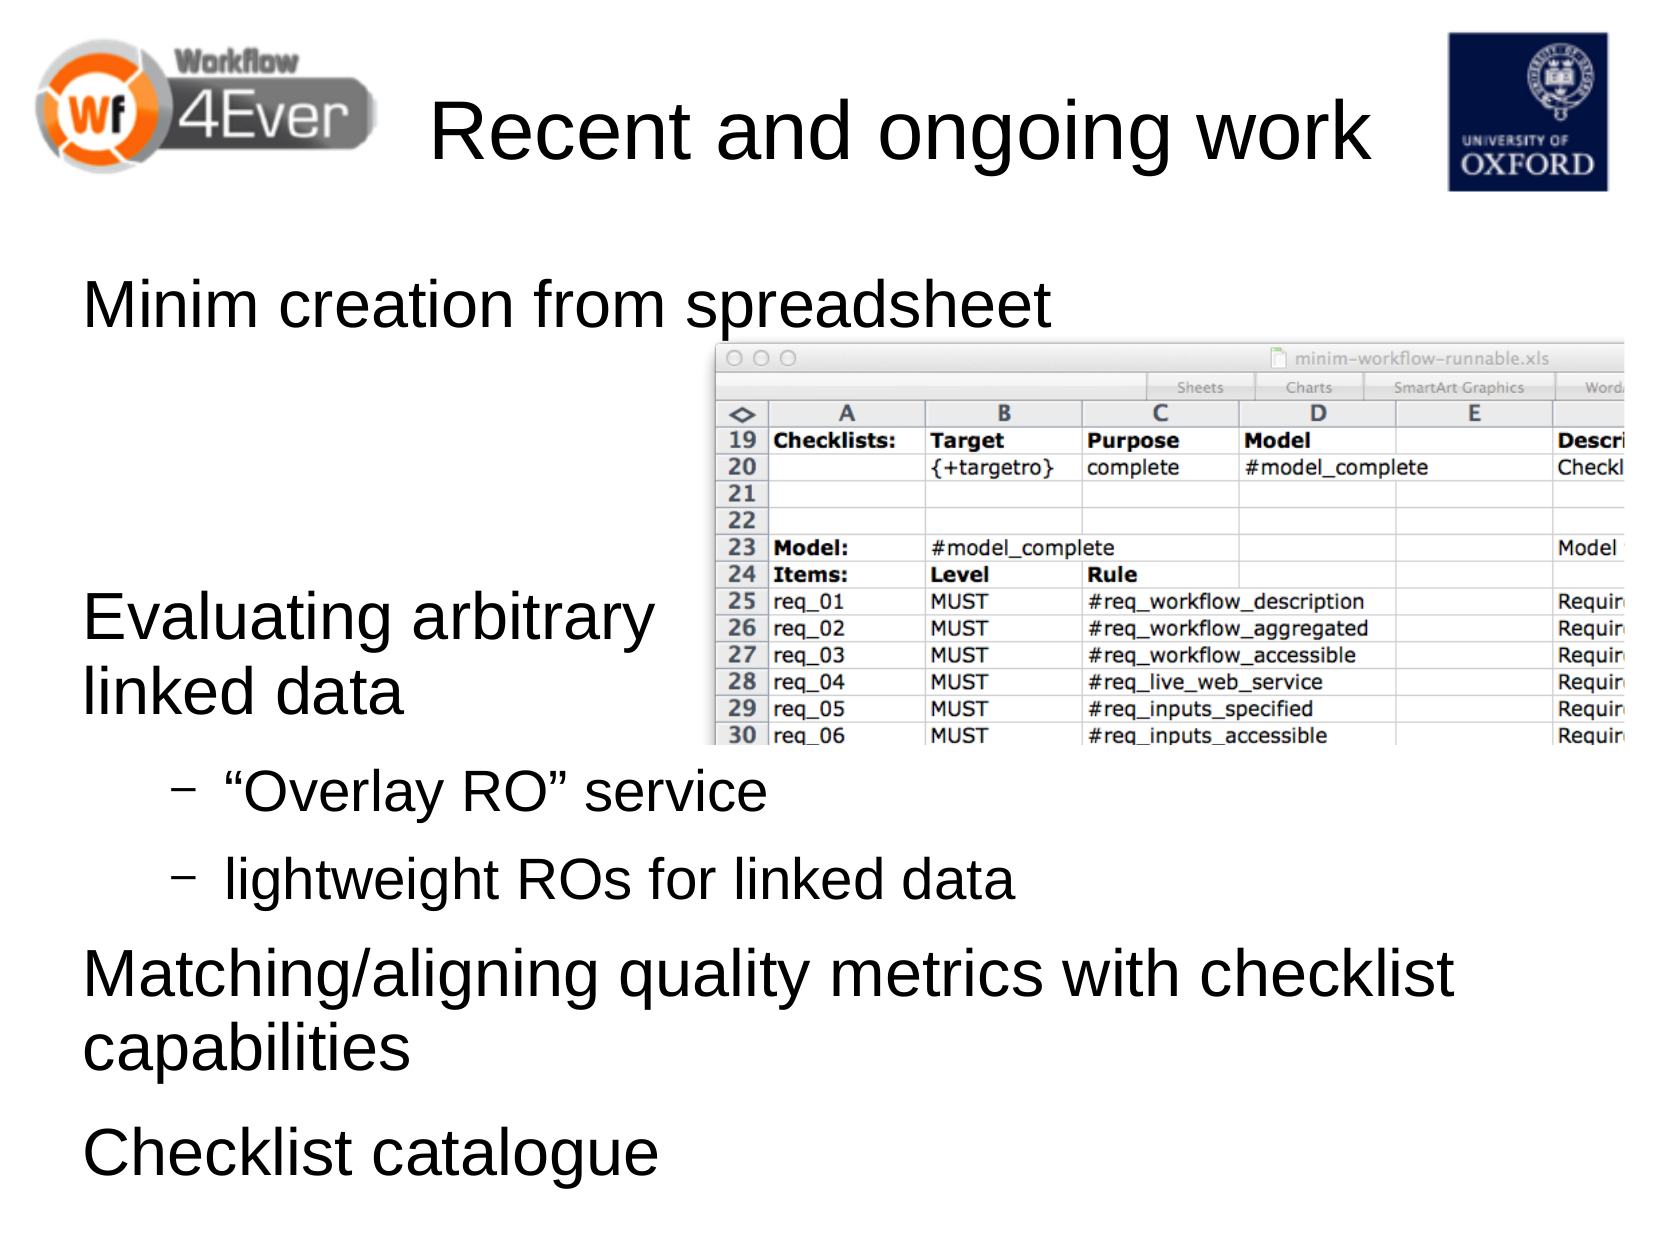

# Recent and ongoing work
Minim creation from spreadsheet
Evaluating arbitrary
linked data
“Overlay RO” service
lightweight ROs for linked data
Matching/aligning quality metrics with checklist capabilities
Checklist catalogue